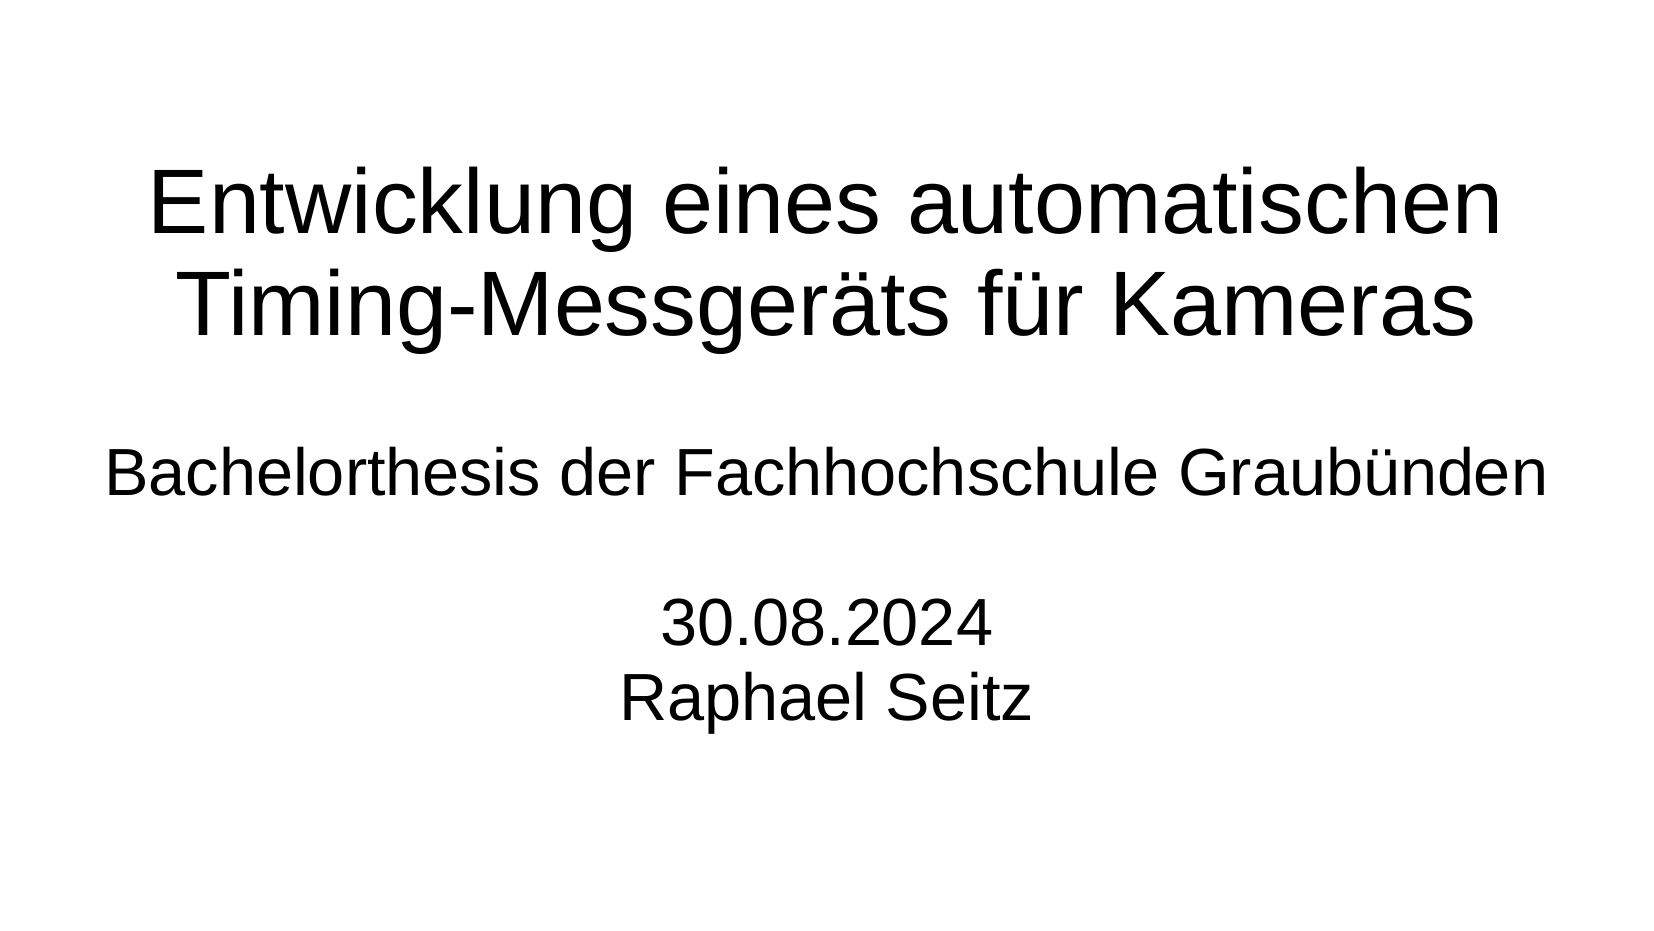

# Entwicklung eines automatischen Timing-Messgeräts für Kameras
Bachelorthesis der Fachhochschule Graubünden
30.08.2024
Raphael Seitz